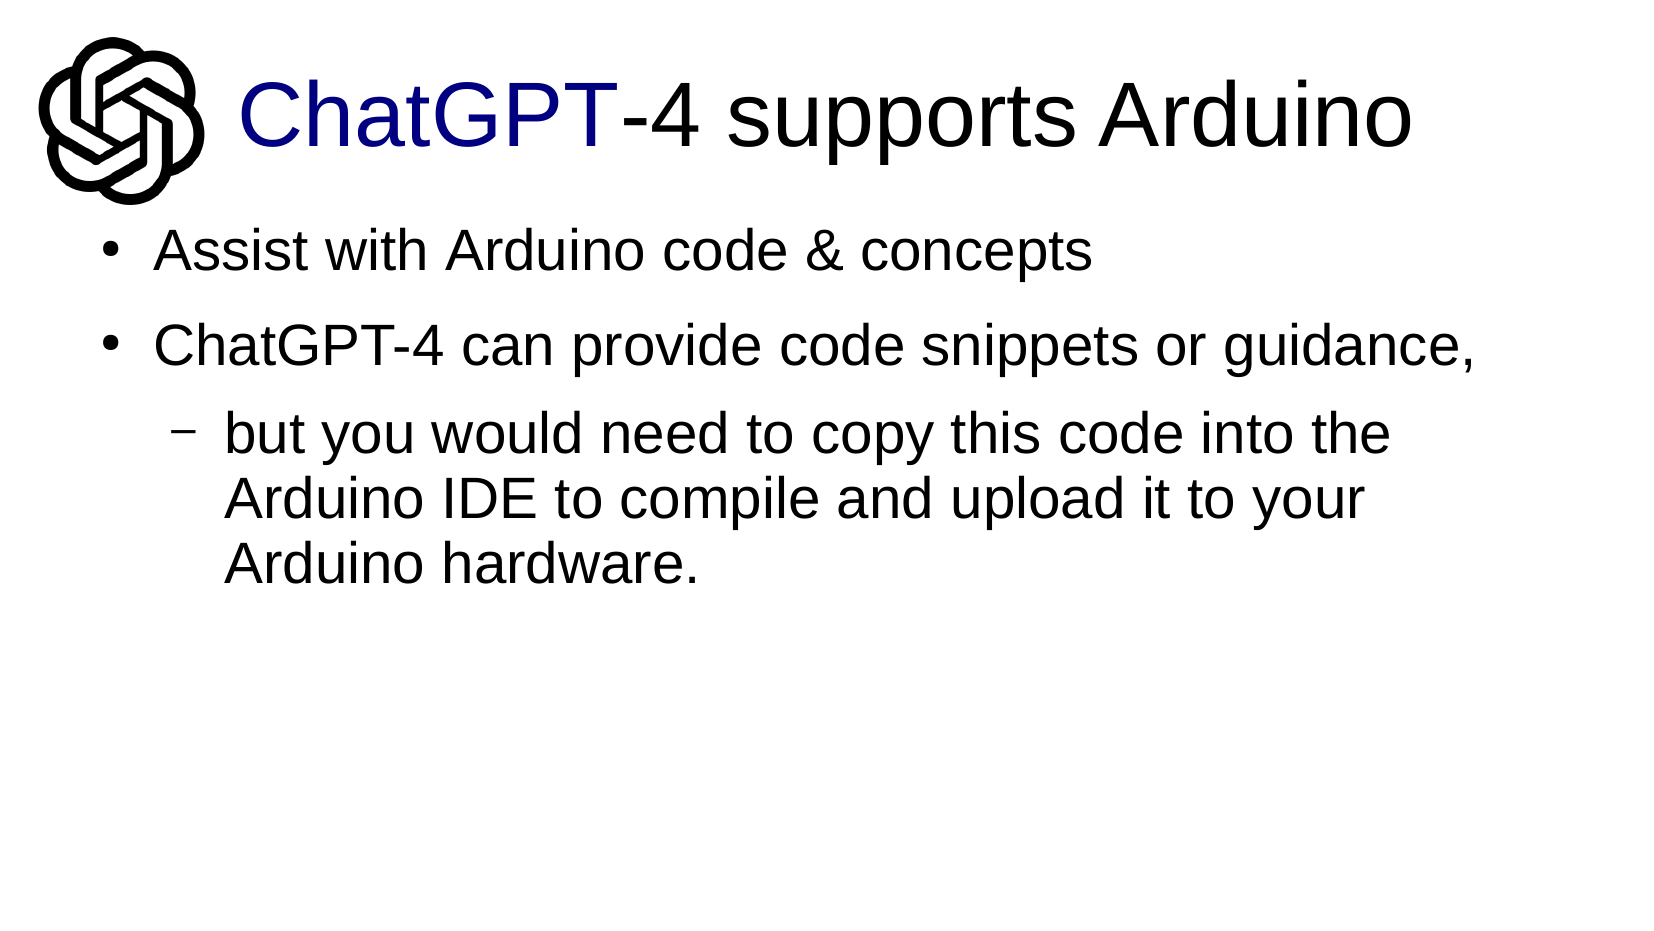

# ChatGPT-4 supports Arduino
Assist with Arduino code & concepts
ChatGPT-4 can provide code snippets or guidance,
but you would need to copy this code into the Arduino IDE to compile and upload it to your Arduino hardware.